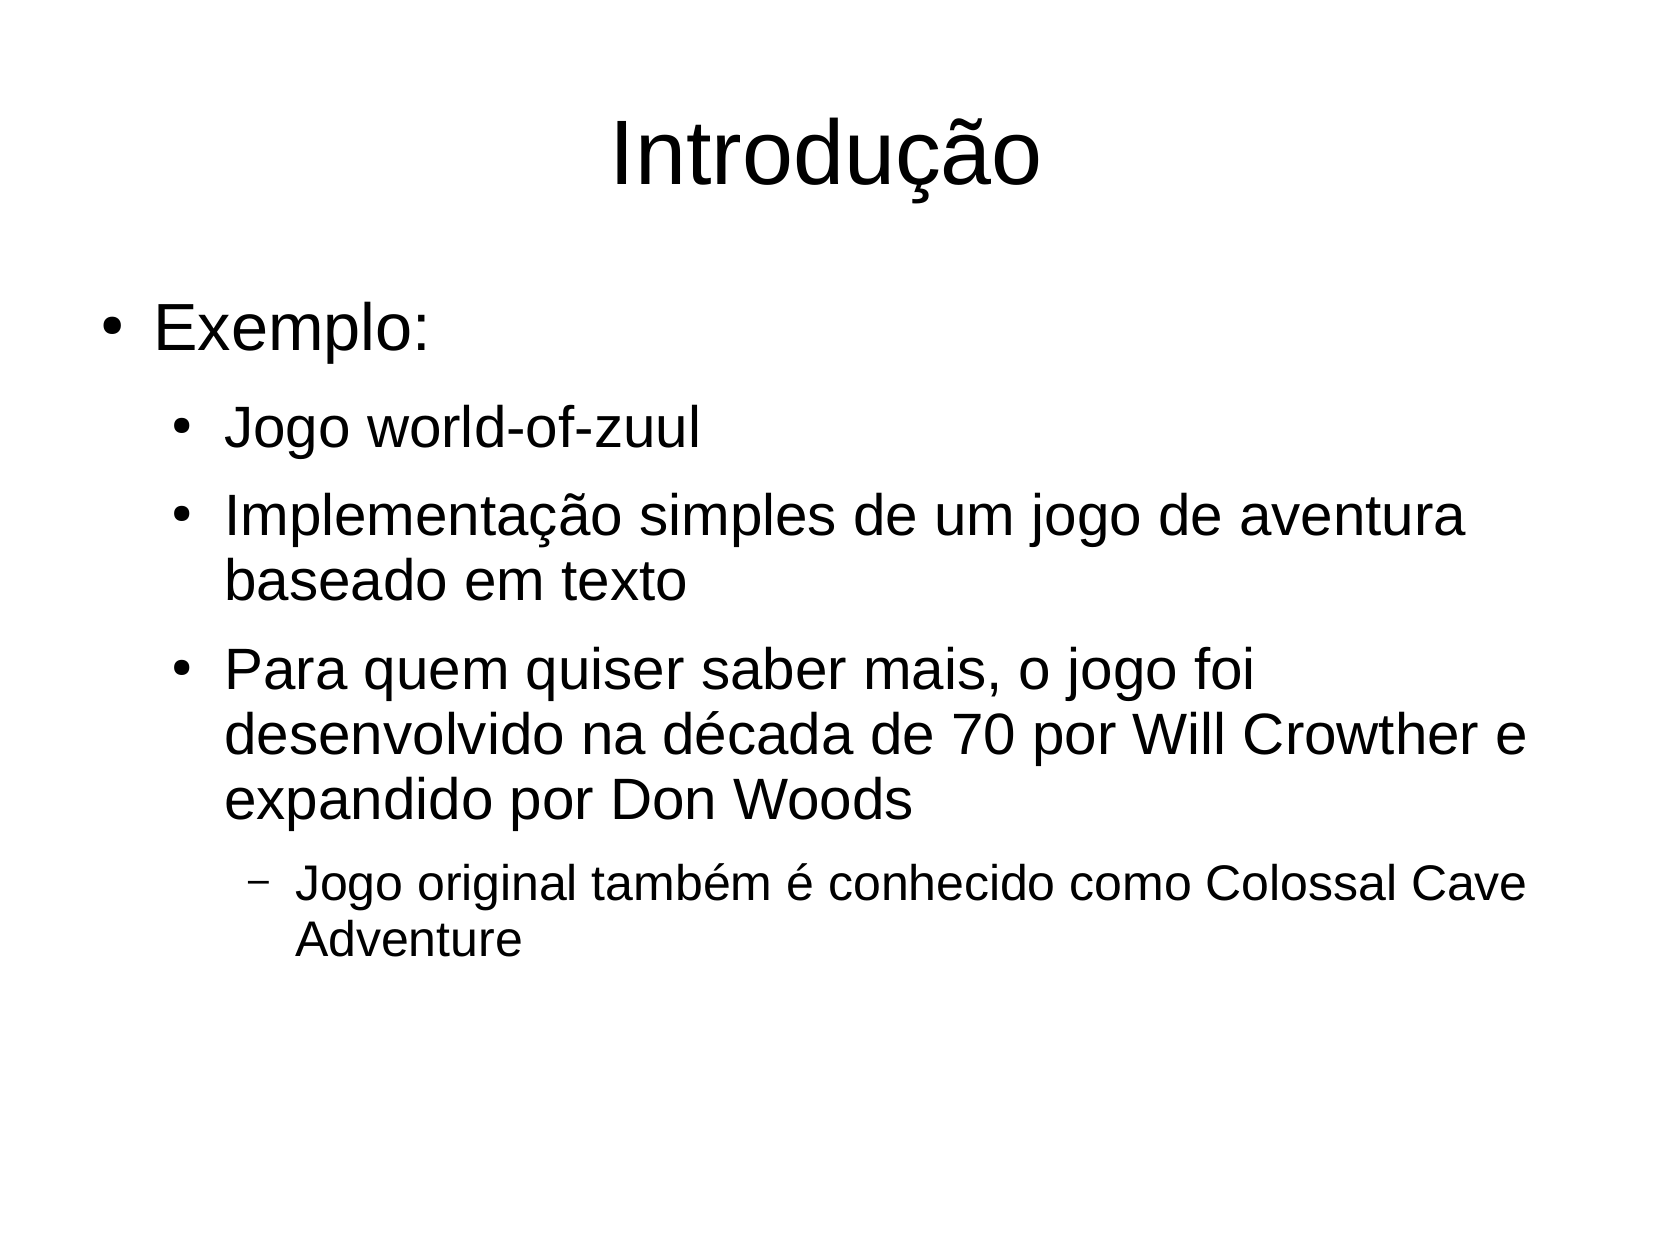

# Introdução
Exemplo:
Jogo world-of-zuul
Implementação simples de um jogo de aventura baseado em texto
Para quem quiser saber mais, o jogo foi desenvolvido na década de 70 por Will Crowther e expandido por Don Woods
Jogo original também é conhecido como Colossal Cave Adventure